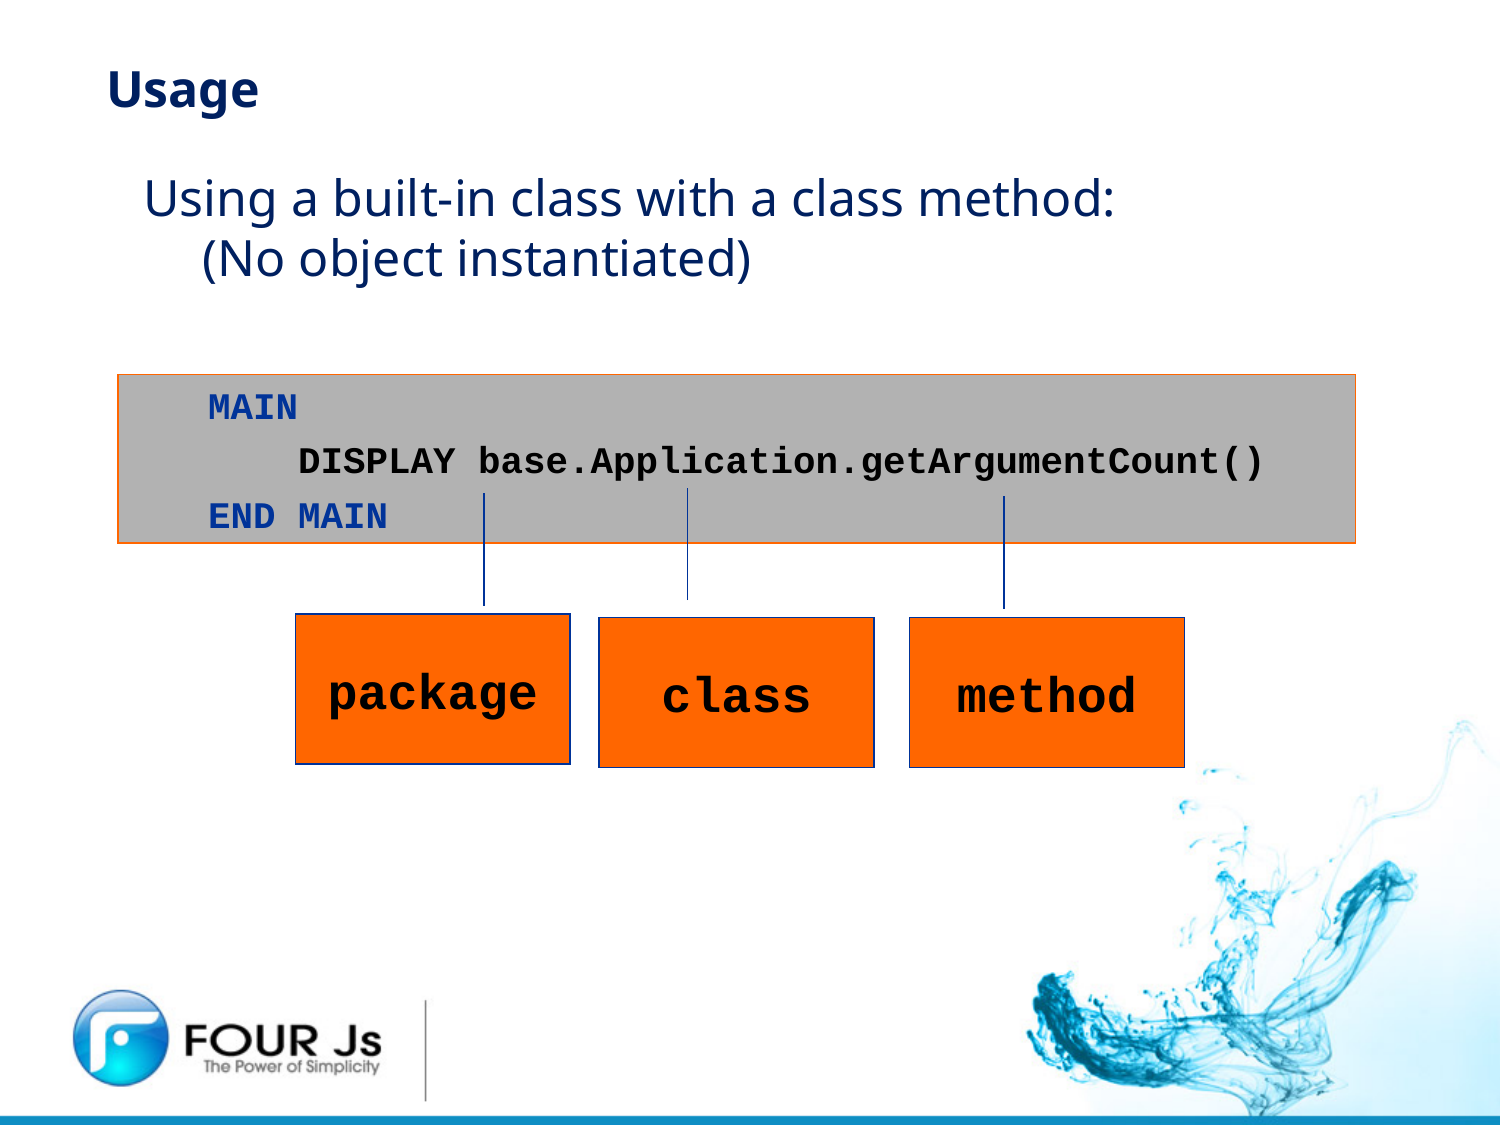

# Usage
Using a built-in class with a class method:
(No object instantiated)
MAIN
 DISPLAY base.Application.getArgumentCount()
END MAIN
package
class
method